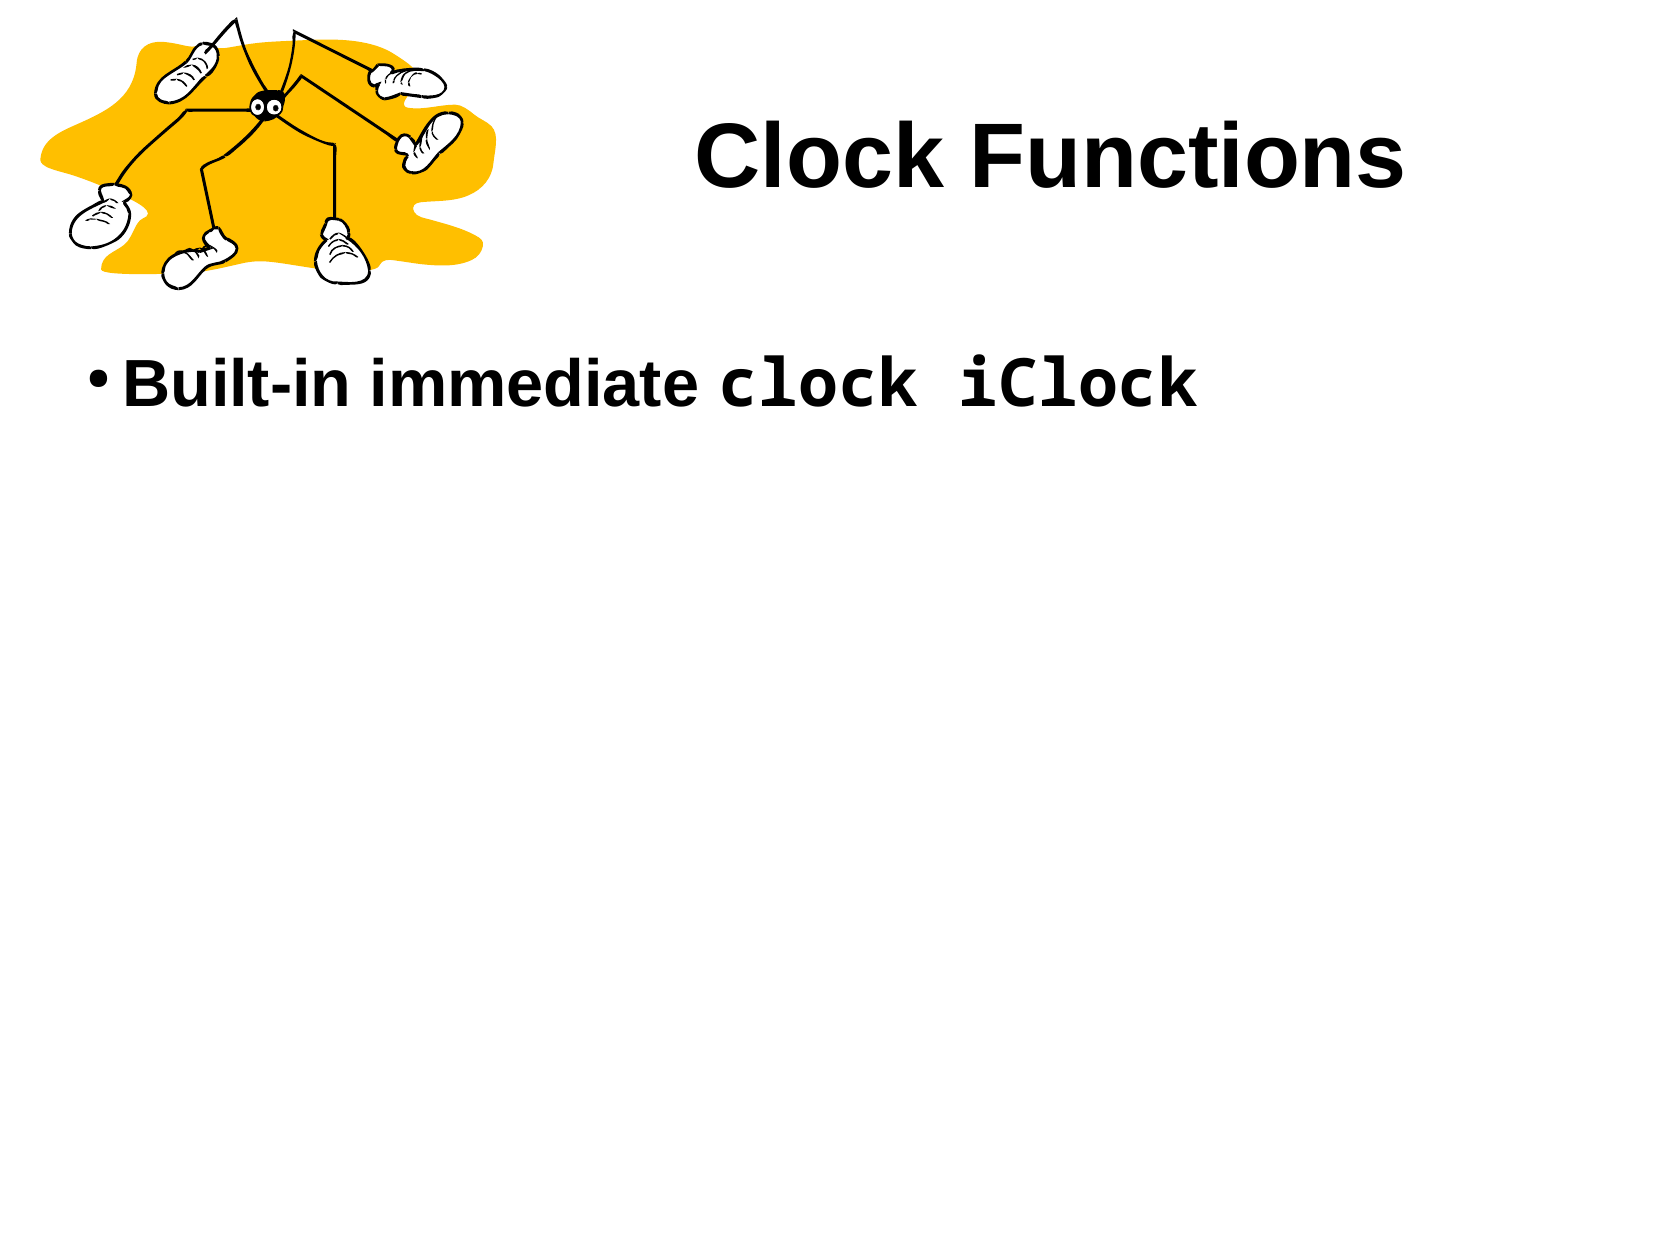

# Clock Functions
Built-in immediate clock iClock